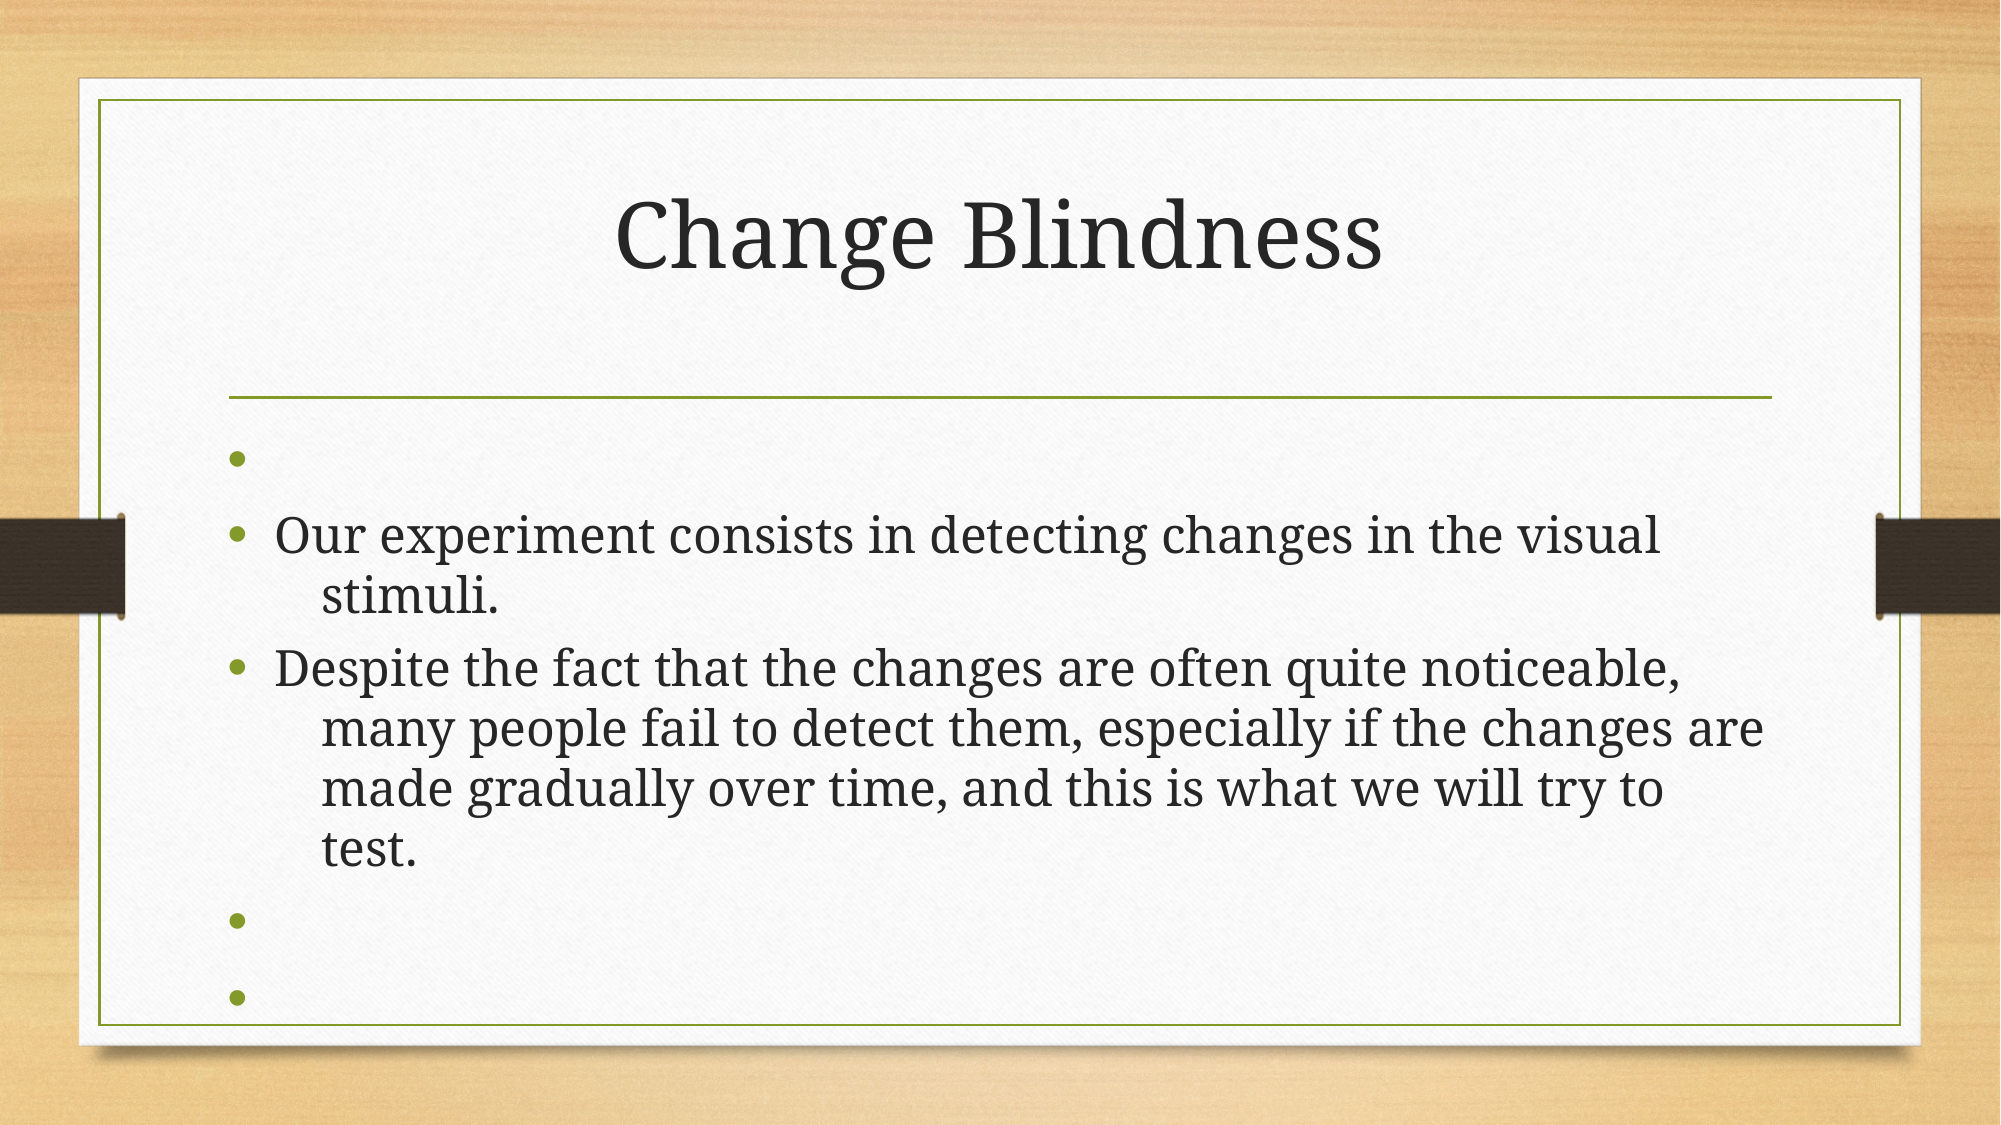

# Change Blindness
Our experiment consists in detecting changes in the visual stimuli.
Despite the fact that the changes are often quite noticeable, many people fail to detect them, especially if the changes are made gradually over time, and this is what we will try to test.